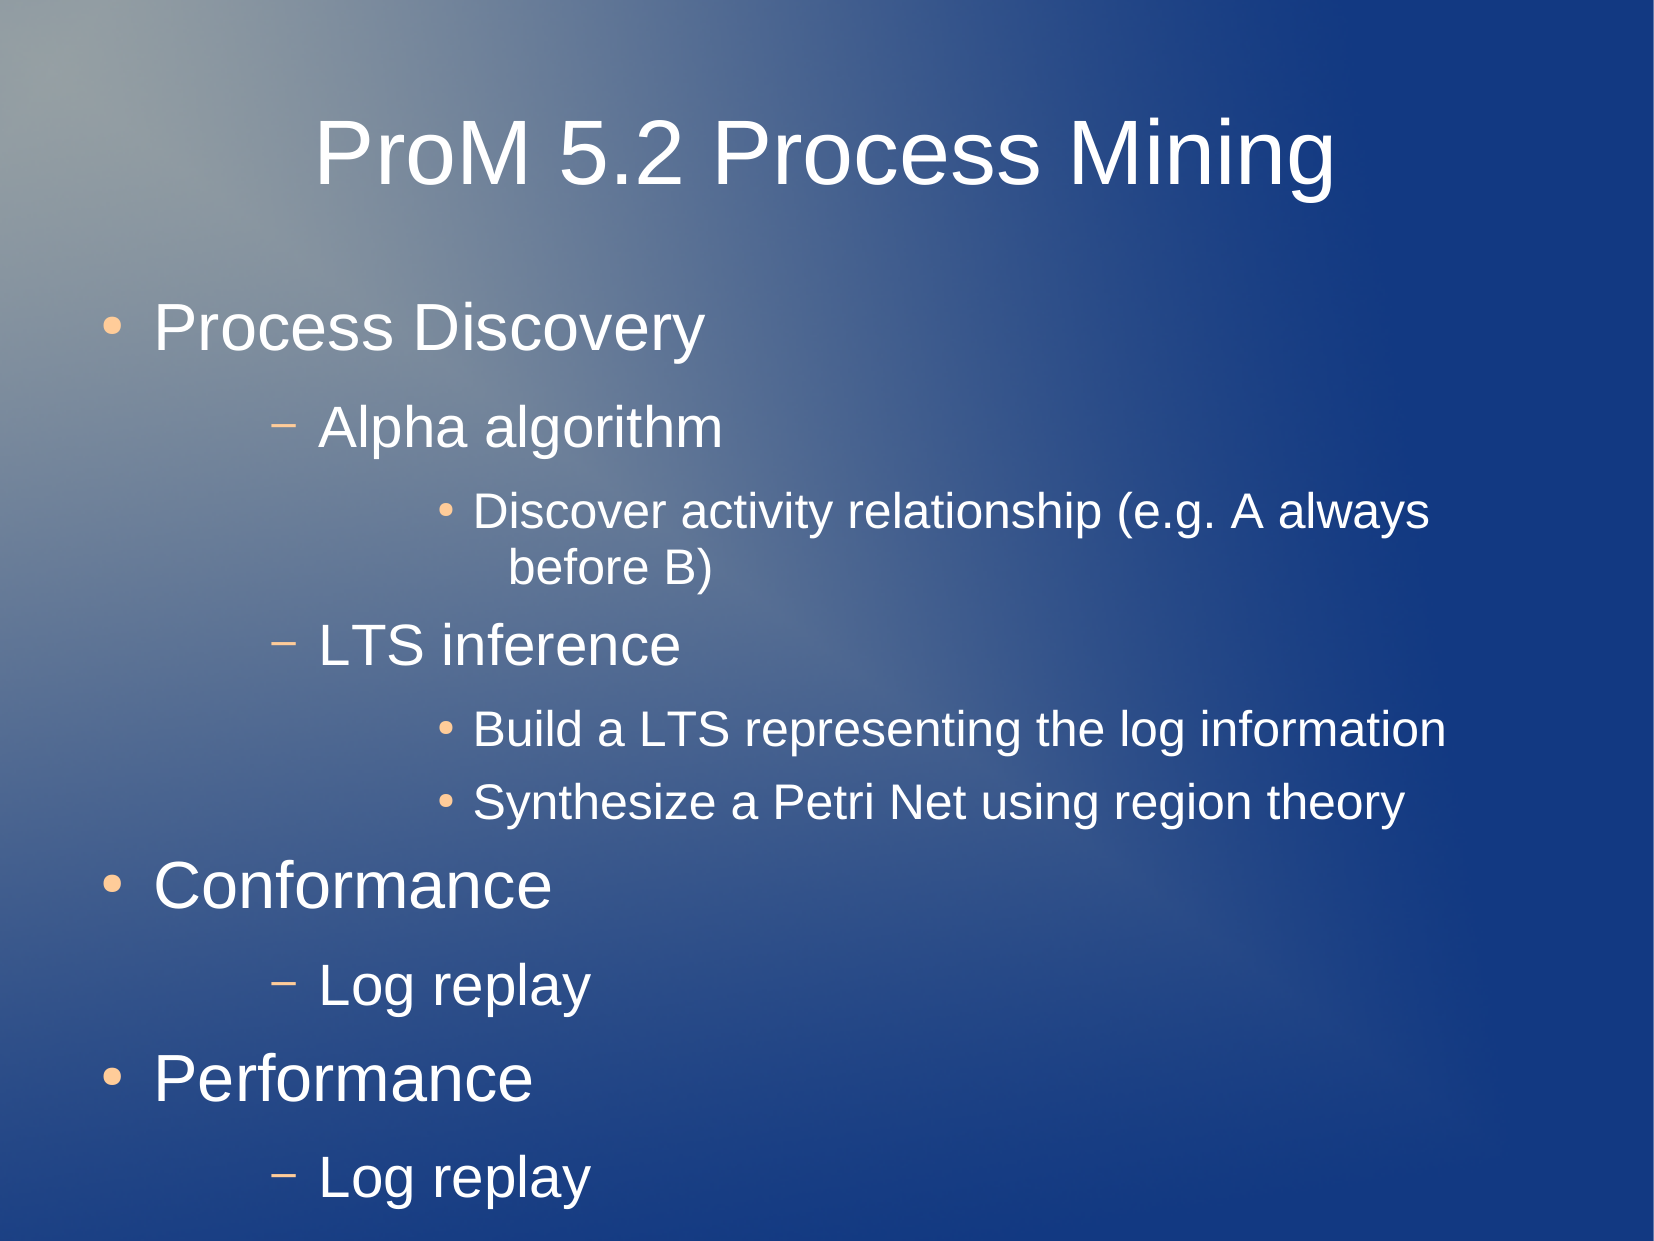

# ProM 5.2 Process Mining
Process Discovery
Alpha algorithm
Discover activity relationship (e.g. A always before B)
LTS inference
Build a LTS representing the log information
Synthesize a Petri Net using region theory
Conformance
Log replay
Performance
Log replay